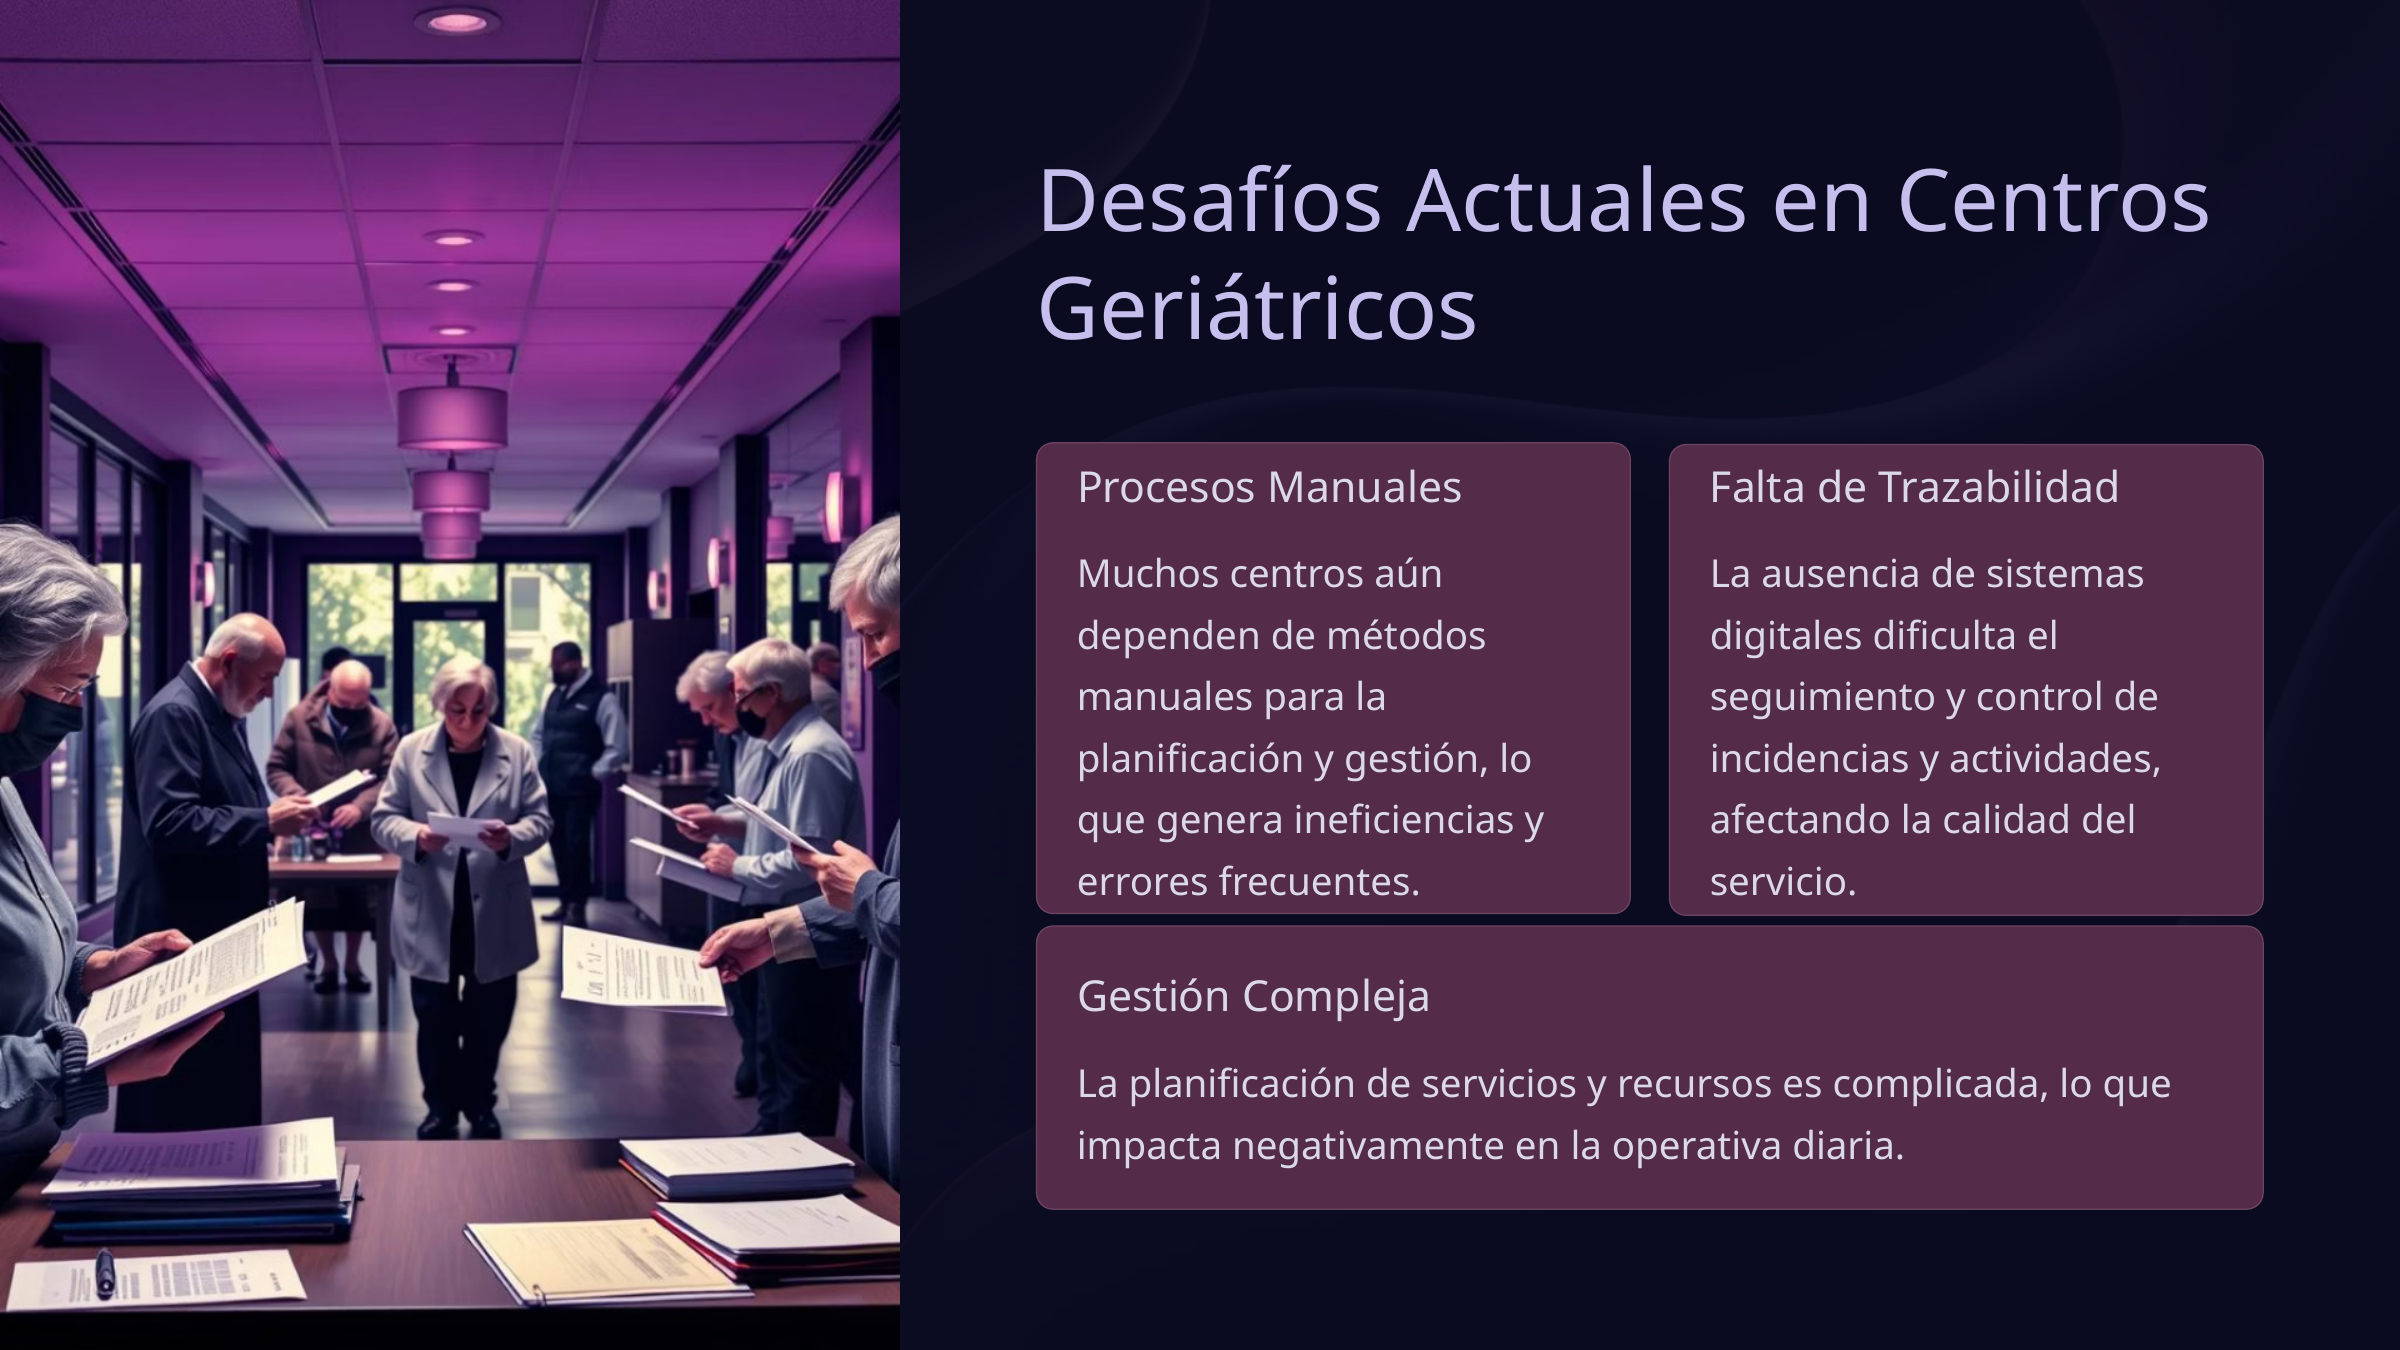

Desafíos Actuales en Centros Geriátricos
Procesos Manuales
Falta de Trazabilidad
Muchos centros aún dependen de métodos manuales para la planificación y gestión, lo que genera ineficiencias y errores frecuentes.
La ausencia de sistemas digitales dificulta el seguimiento y control de incidencias y actividades, afectando la calidad del servicio.
Gestión Compleja
La planificación de servicios y recursos es complicada, lo que impacta negativamente en la operativa diaria.